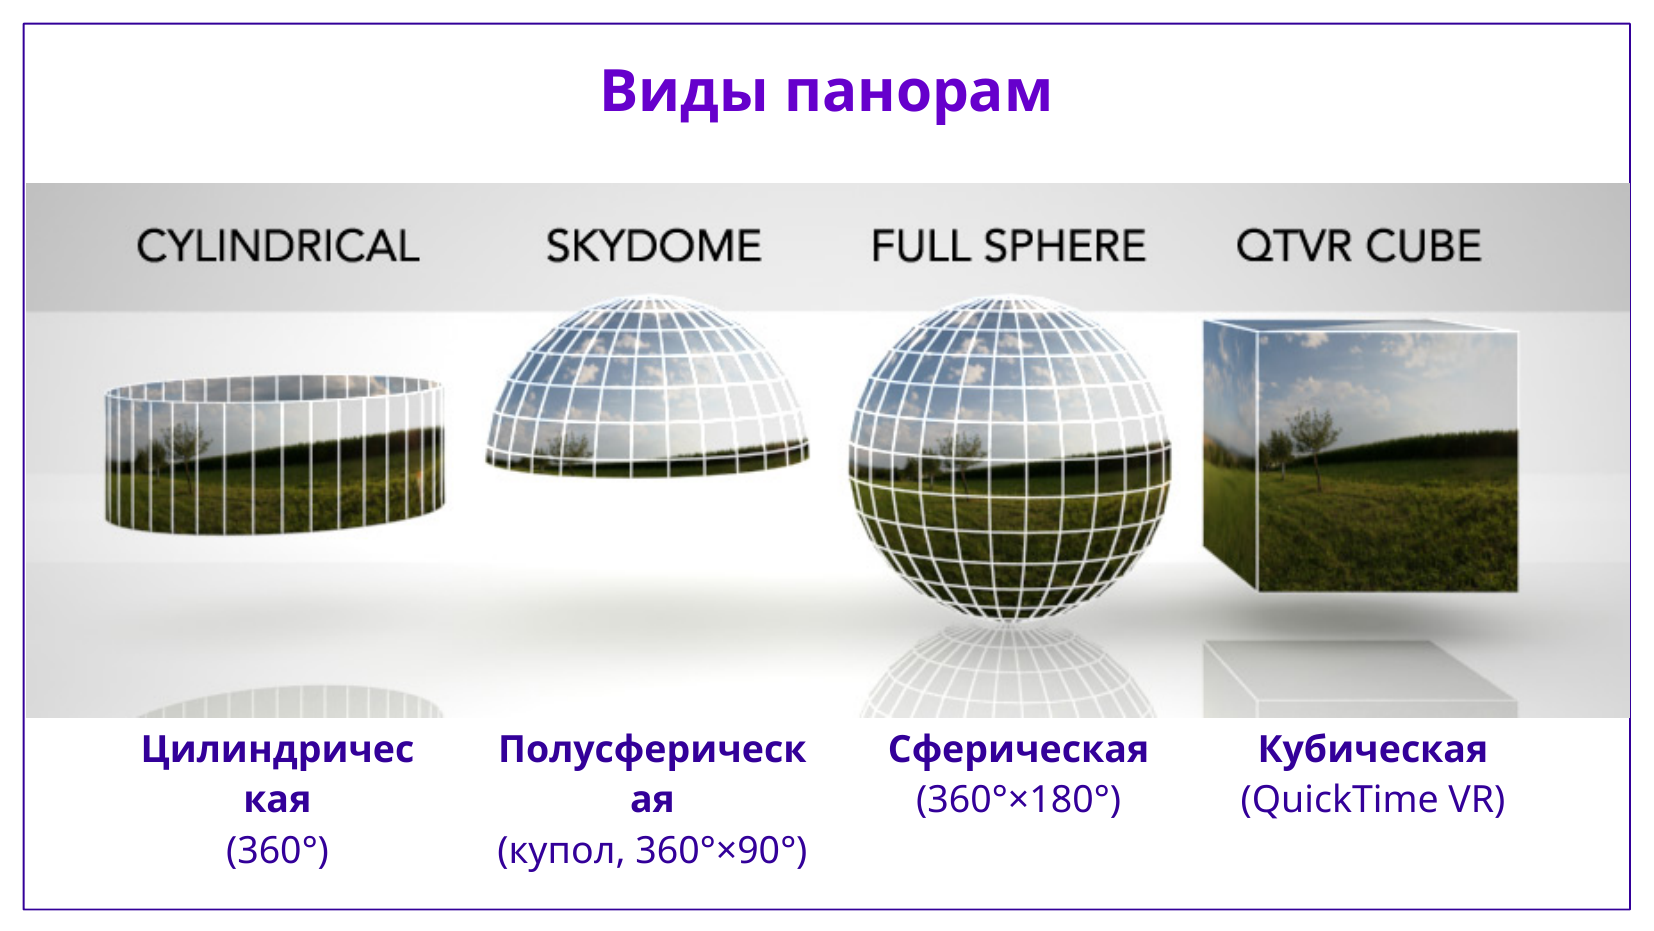

Когда говорят о 360-градусном фото и видео, имеется в виду 360º градусов во всех направлениях, то есть речь идёт о снимаемой сфере.
Виды панорам
Цилиндрическая
(360°)
Полусферическая
(купол, 360°×90°)
Сферическая
(360°×180°)
Кубическая
(QuickTime VR)